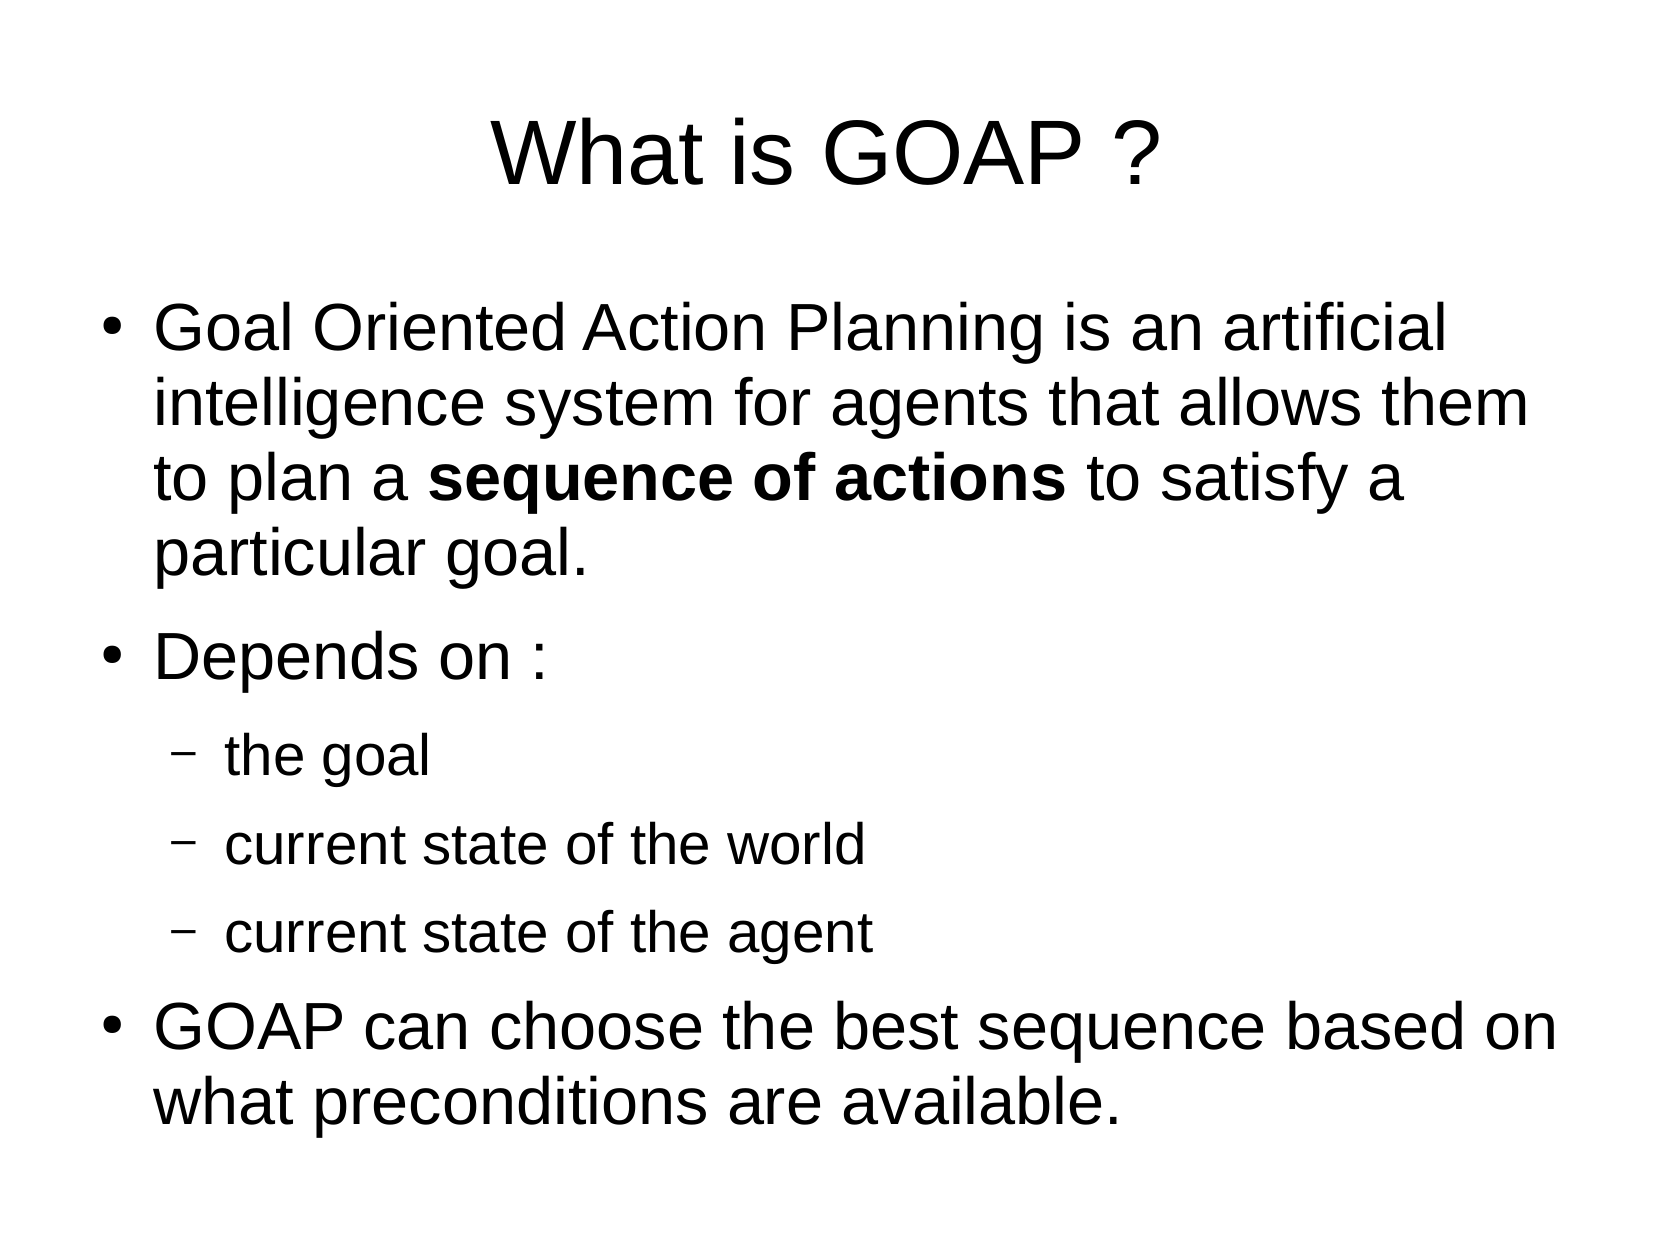

# What is GOAP ?
Goal Oriented Action Planning is an artificial intelligence system for agents that allows them to plan a sequence of actions to satisfy a particular goal.
Depends on :
the goal
current state of the world
current state of the agent
GOAP can choose the best sequence based on what preconditions are available.